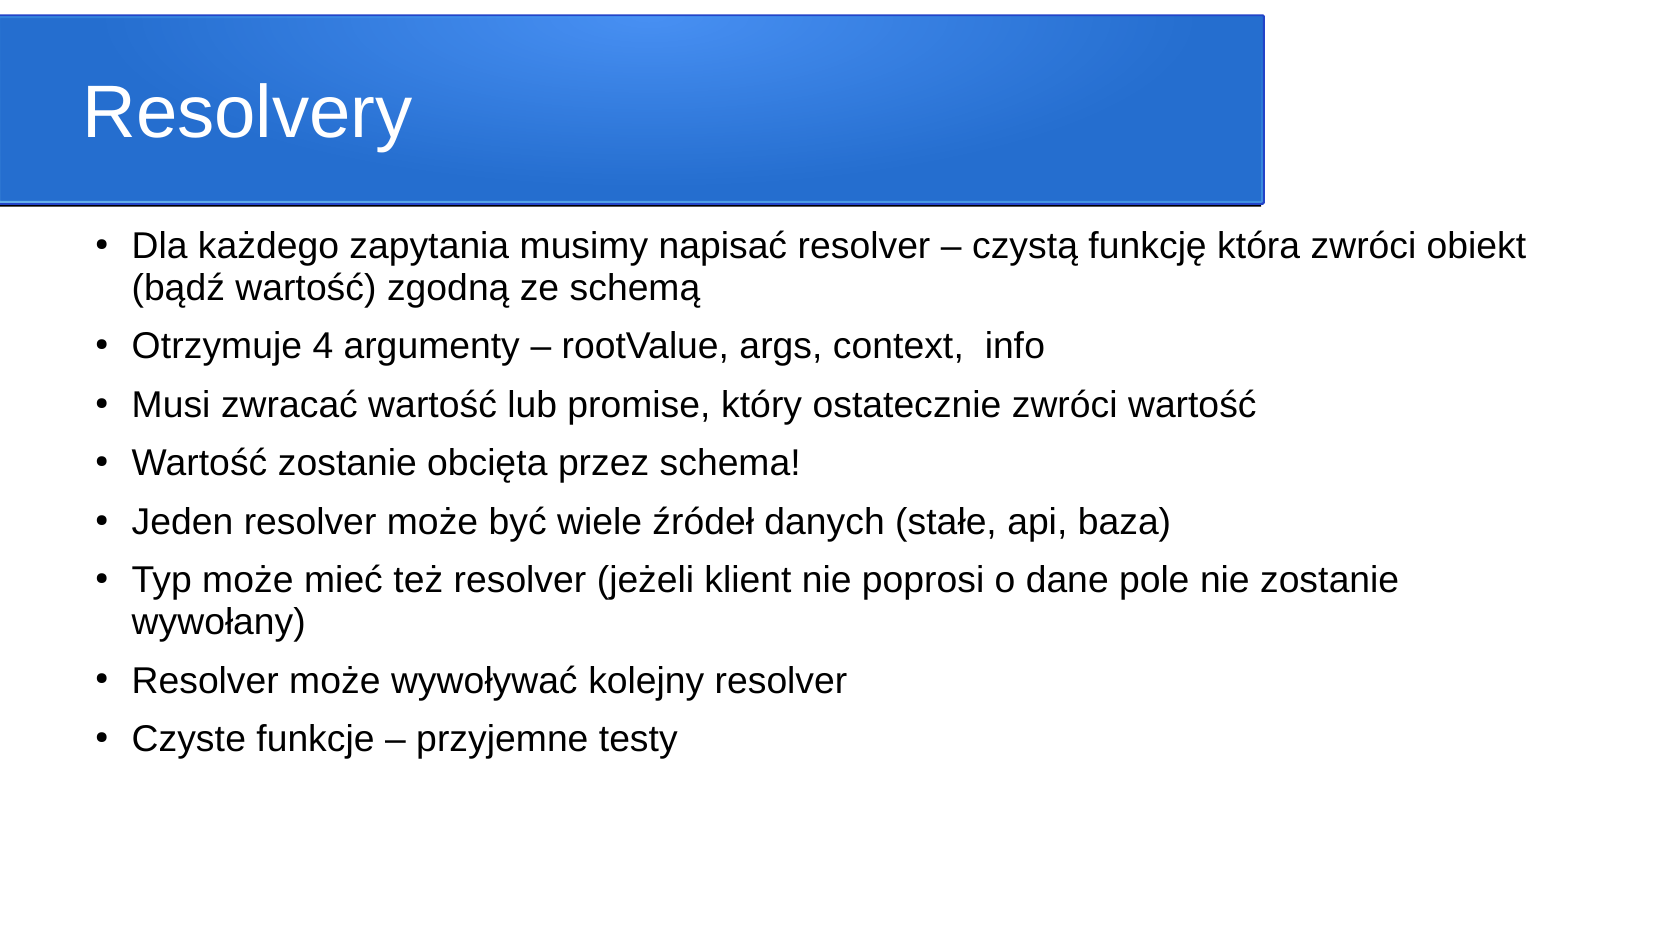

# Resolvery
Dla każdego zapytania musimy napisać resolver – czystą funkcję która zwróci obiekt (bądź wartość) zgodną ze schemą
Otrzymuje 4 argumenty – rootValue, args, context, info
Musi zwracać wartość lub promise, który ostatecznie zwróci wartość
Wartość zostanie obcięta przez schema!
Jeden resolver może być wiele źródeł danych (stałe, api, baza)
Typ może mieć też resolver (jeżeli klient nie poprosi o dane pole nie zostanie wywołany)
Resolver może wywoływać kolejny resolver
Czyste funkcje – przyjemne testy